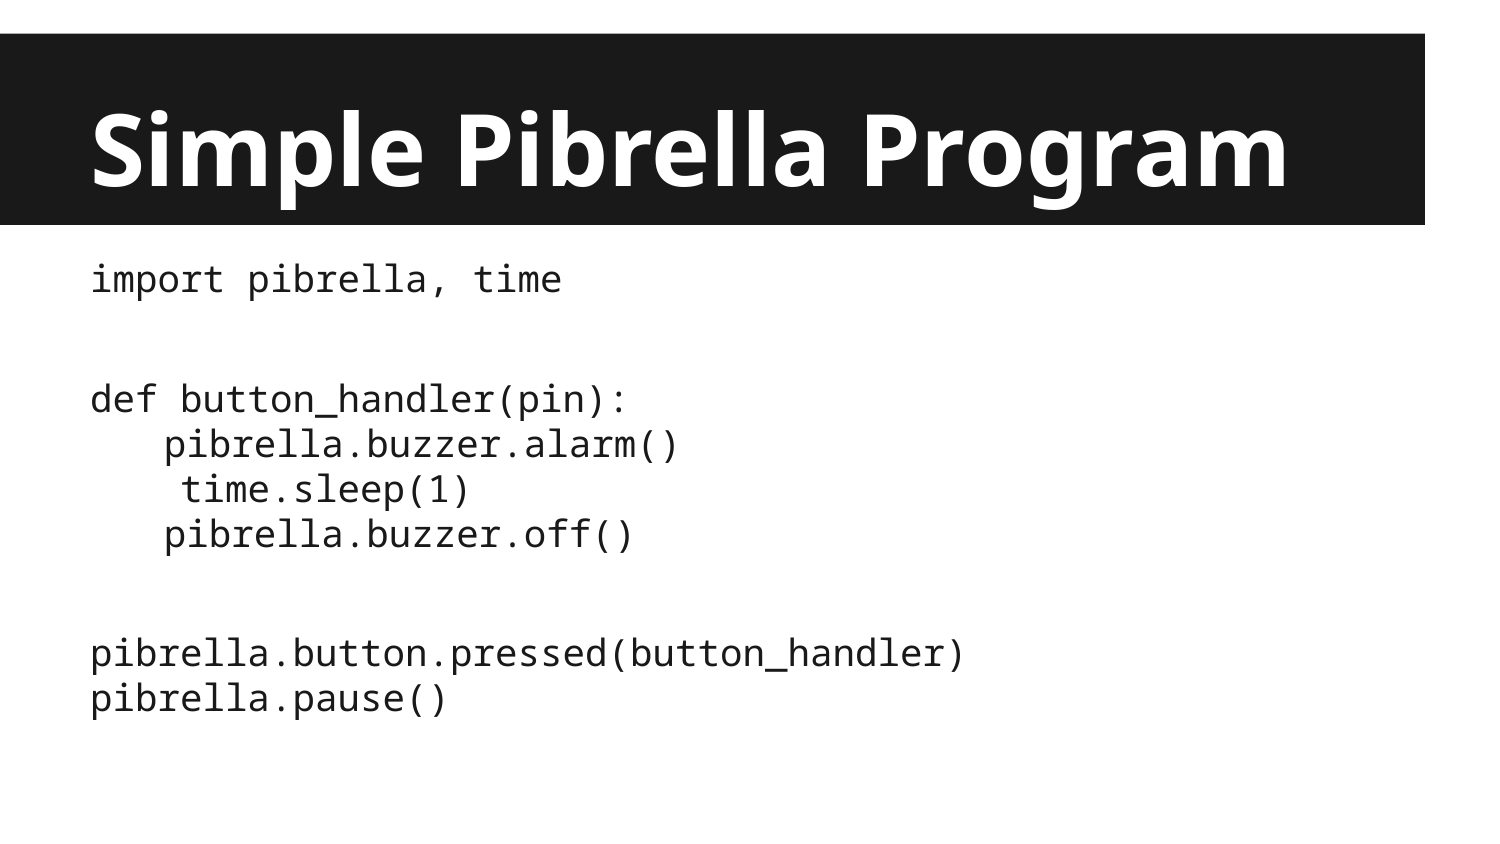

# Simple Pibrella Program
import pibrella, time
def button_handler(pin):
	pibrella.buzzer.alarm()
 time.sleep(1)
	pibrella.buzzer.off()
pibrella.button.pressed(button_handler)
pibrella.pause()